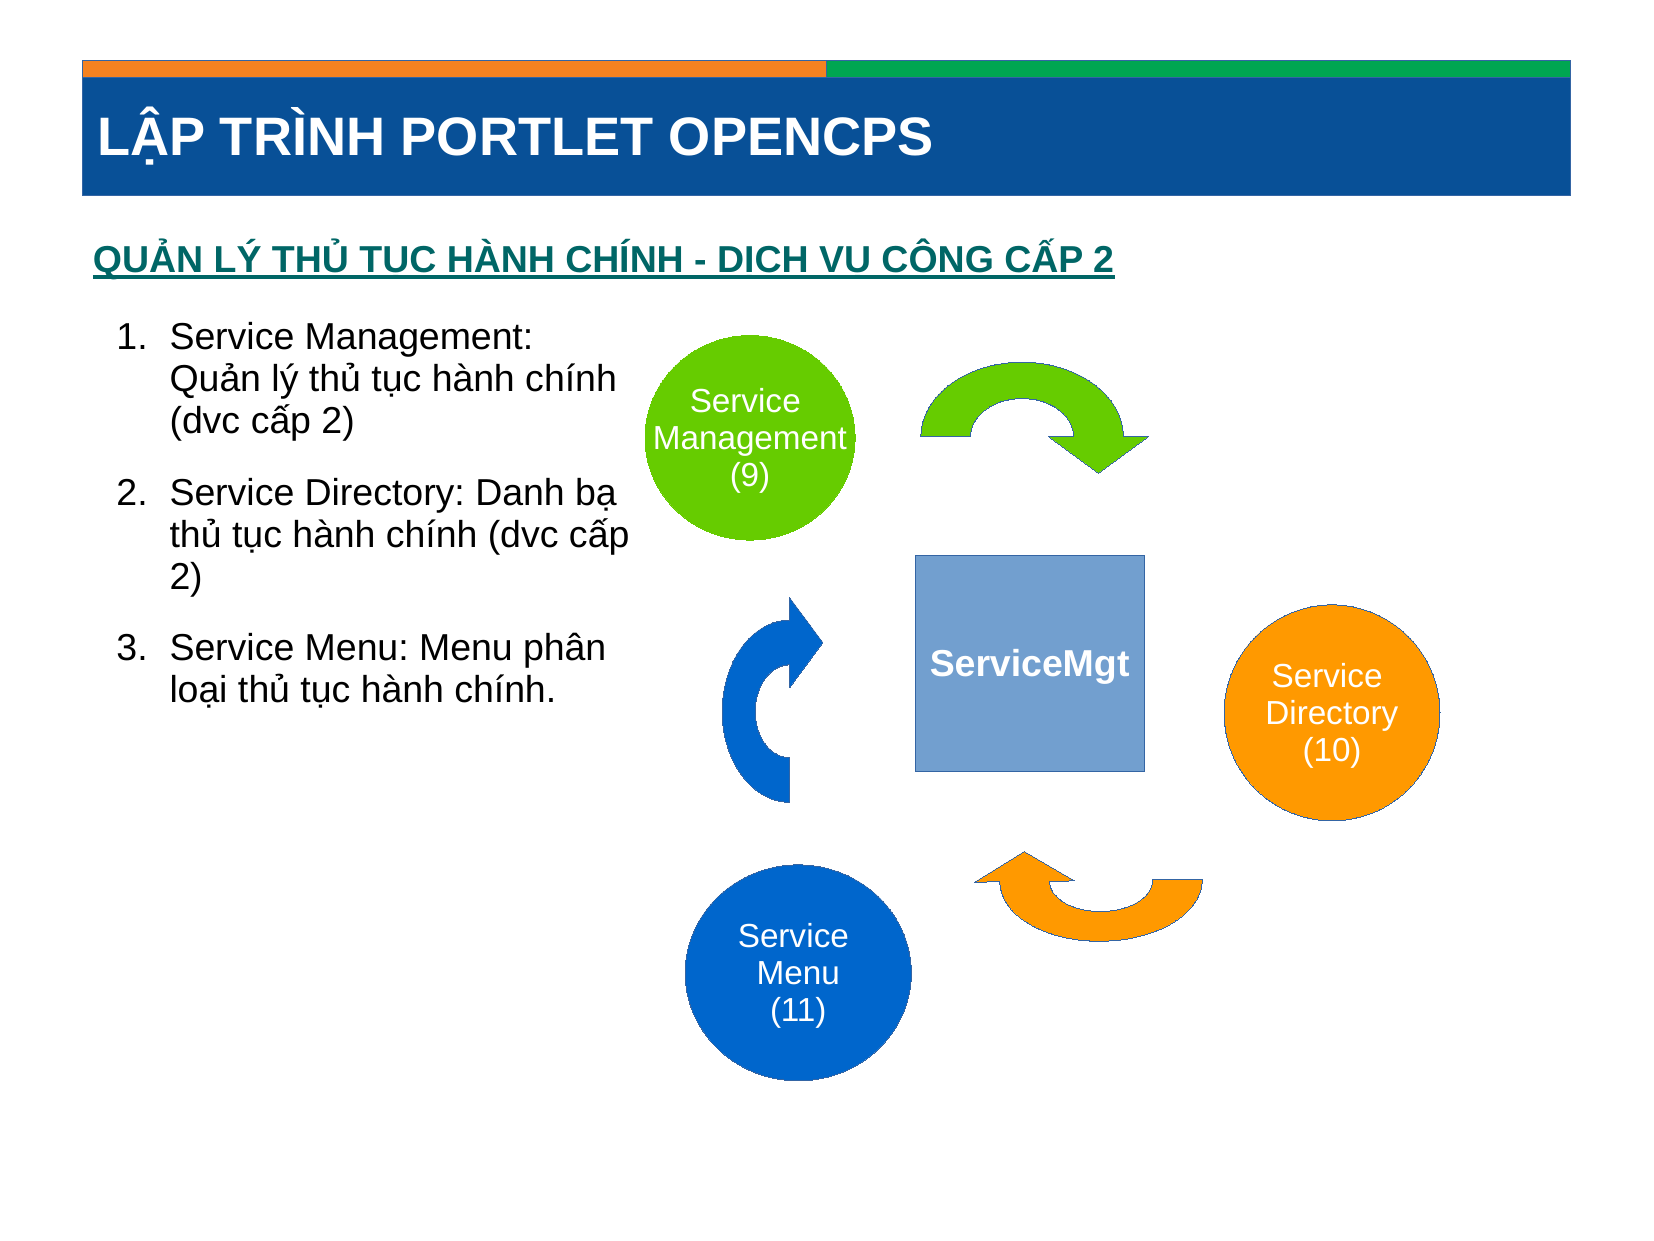

LẬP TRÌNH PORTLET OPENCPS
QUẢN LÝ THỦ TỤC HÀNH CHÍNH - DỊCH VỤ CÔNG CẤP 2
Service Management: Quản lý thủ tục hành chính (dvc cấp 2)
Service Directory: Danh bạ thủ tục hành chính (dvc cấp 2)
Service Menu: Menu phân loại thủ tục hành chính.
#
Service
Management
(9)
ServiceMgt
Service
Directory
(10)
Service
Menu
(11)